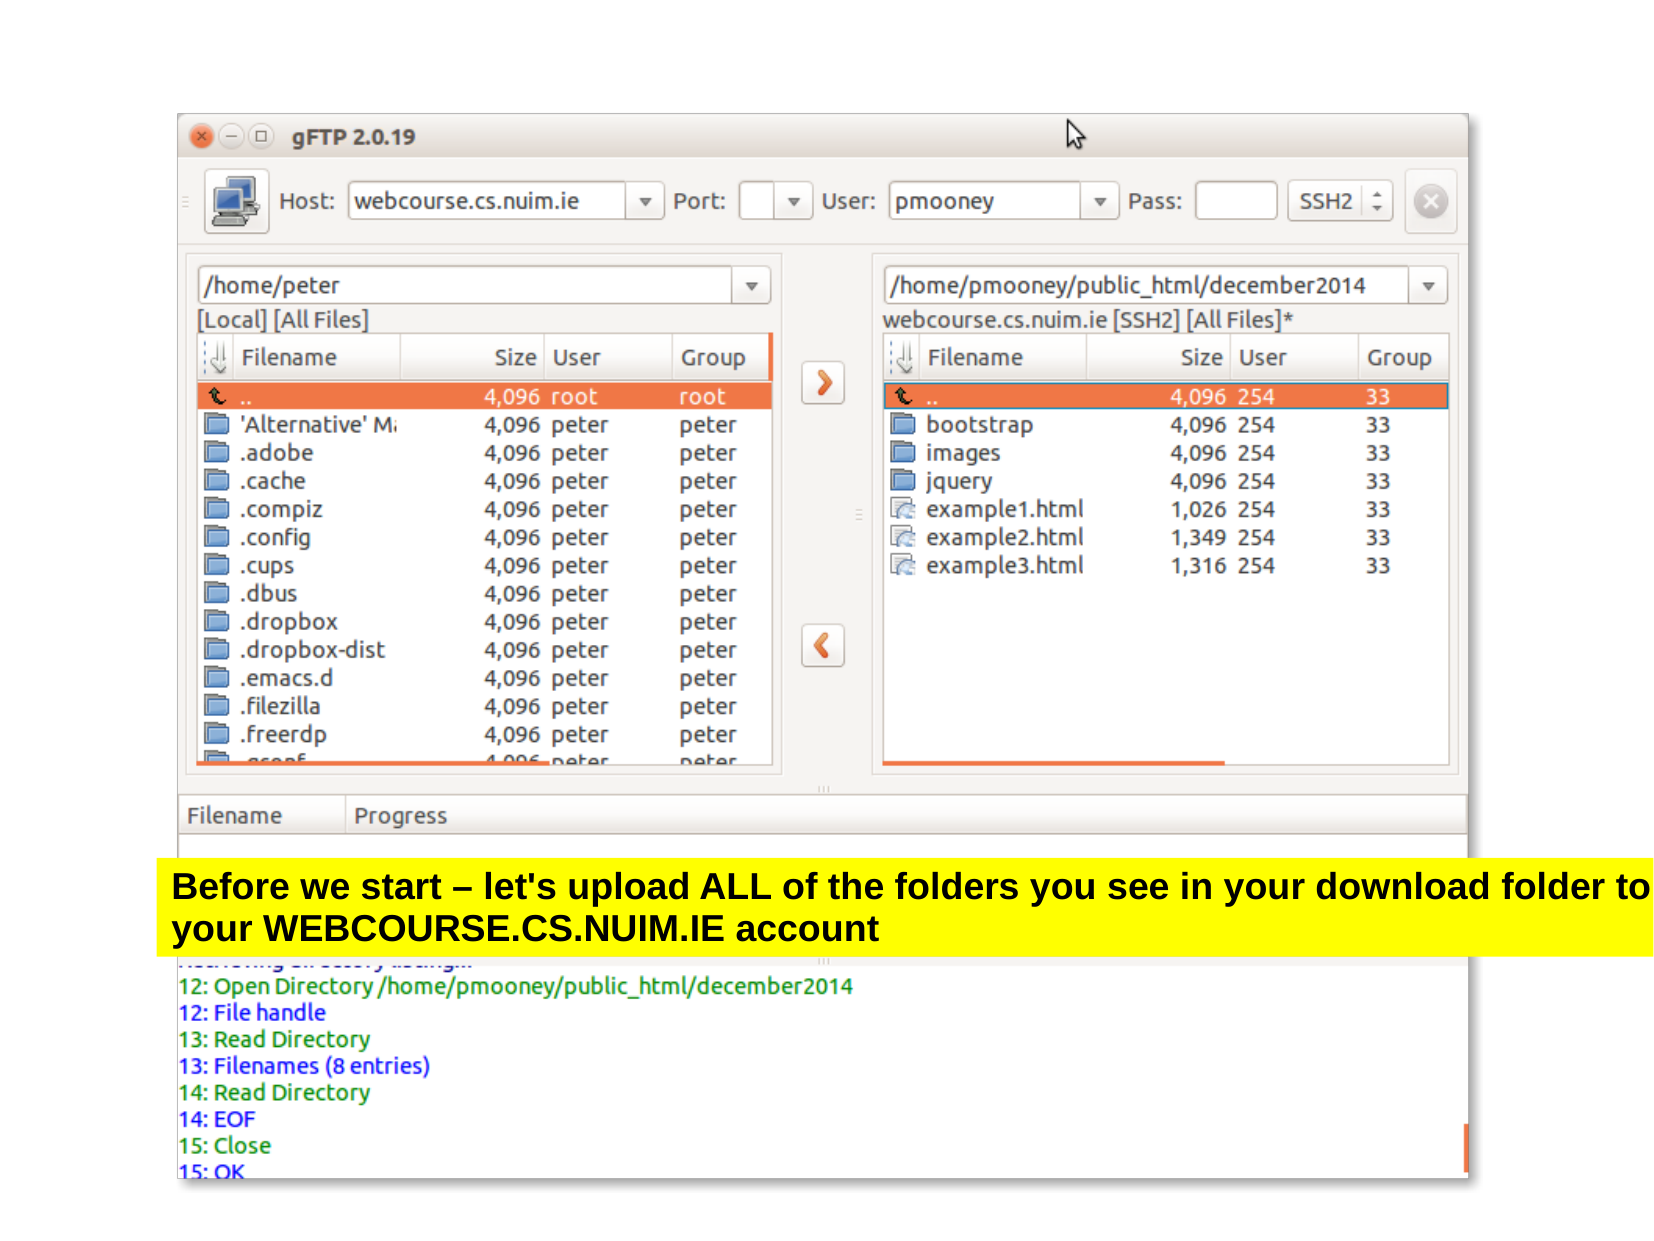

#
Before we start – let's upload ALL of the folders you see in your download folder to
your WEBCOURSE.CS.NUIM.IE account